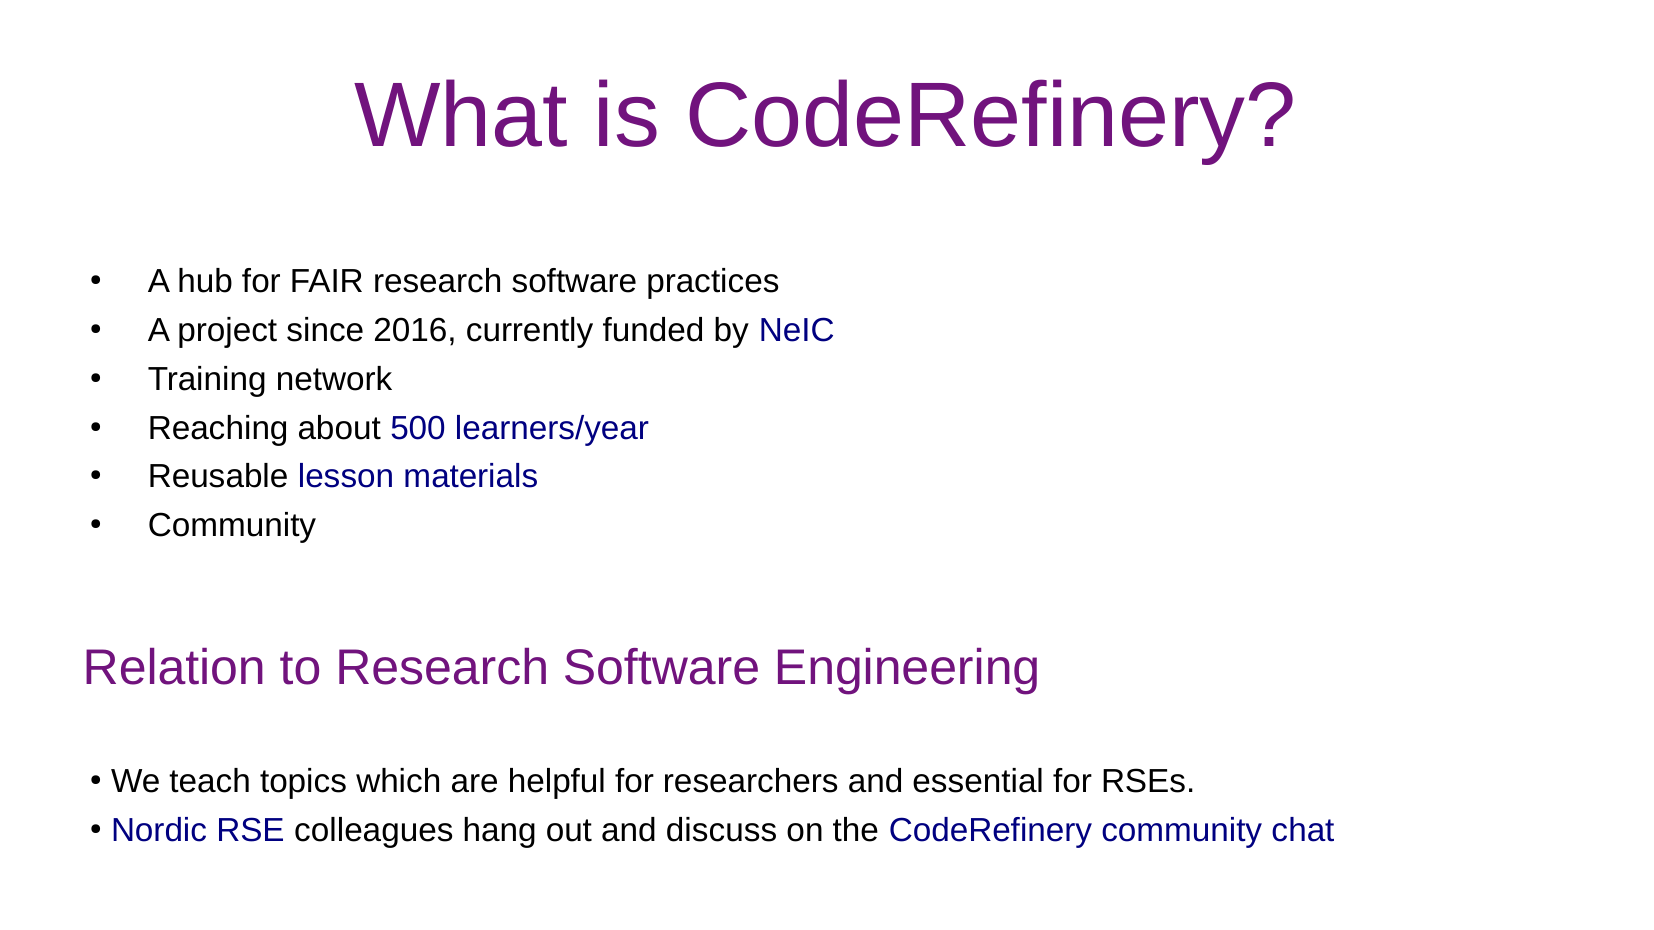

# What is CodeRefinery?
 A hub for FAIR research software practices
 A project since 2016, currently funded by NeIC
 Training network
 Reaching about 500 learners/year
 Reusable lesson materials
 Community
Relation to Research Software Engineering
We teach topics which are helpful for researchers and essential for RSEs.
Nordic RSE colleagues hang out and discuss on the CodeRefinery community chat